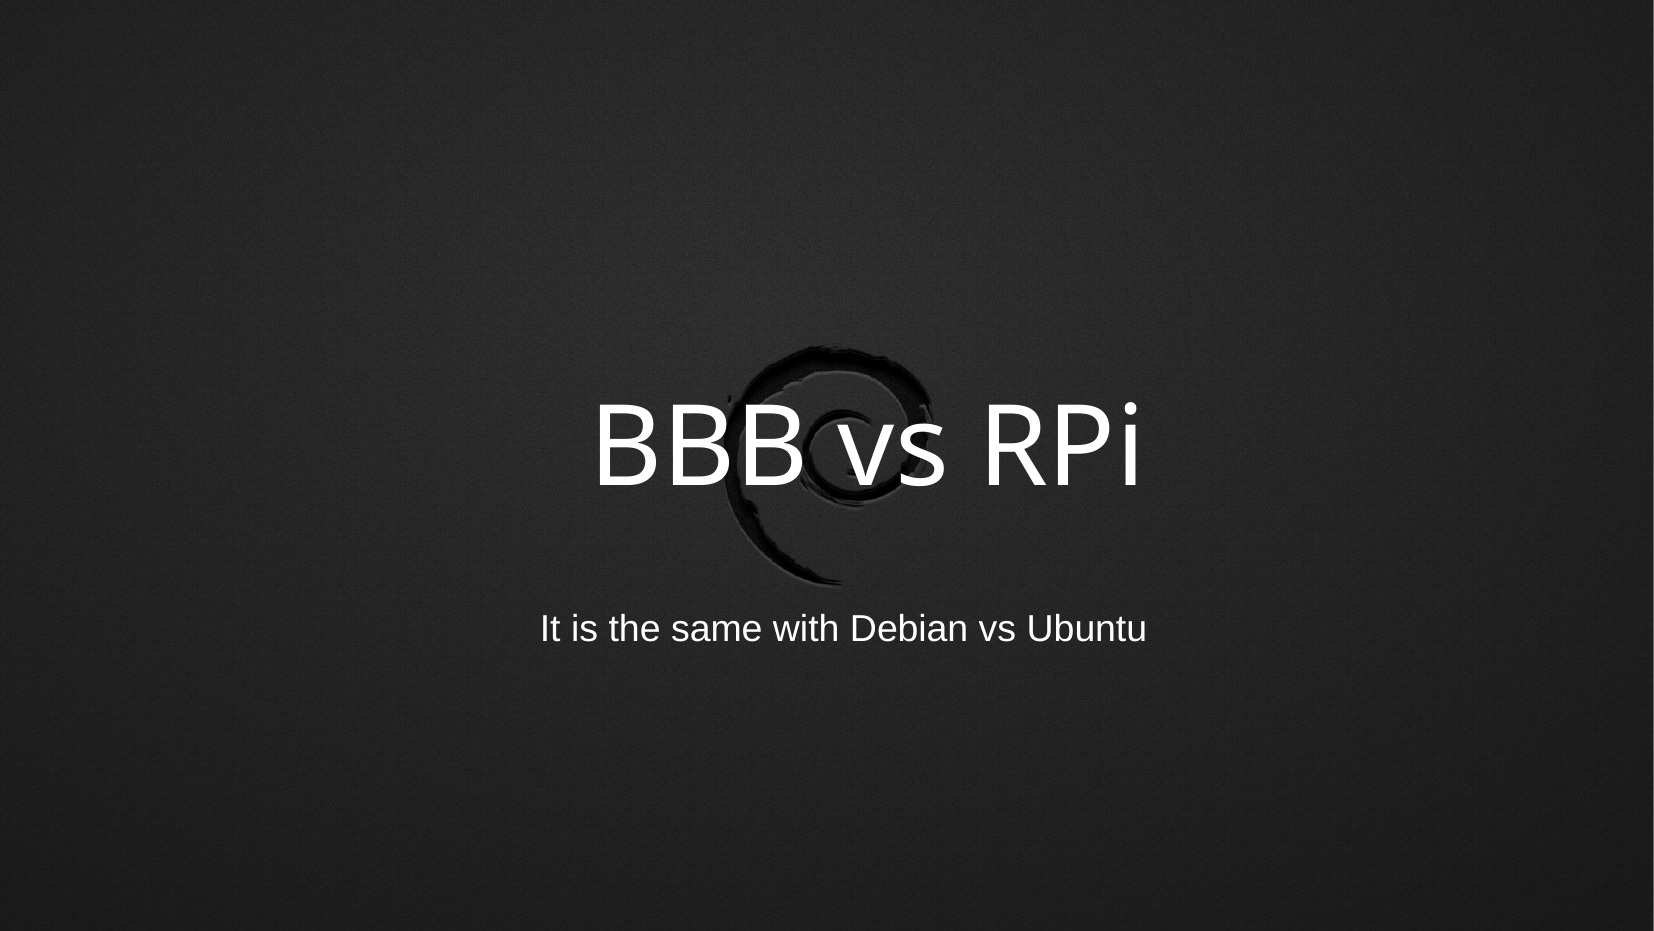

BBB vs RPi
It is the same with Debian vs Ubuntu